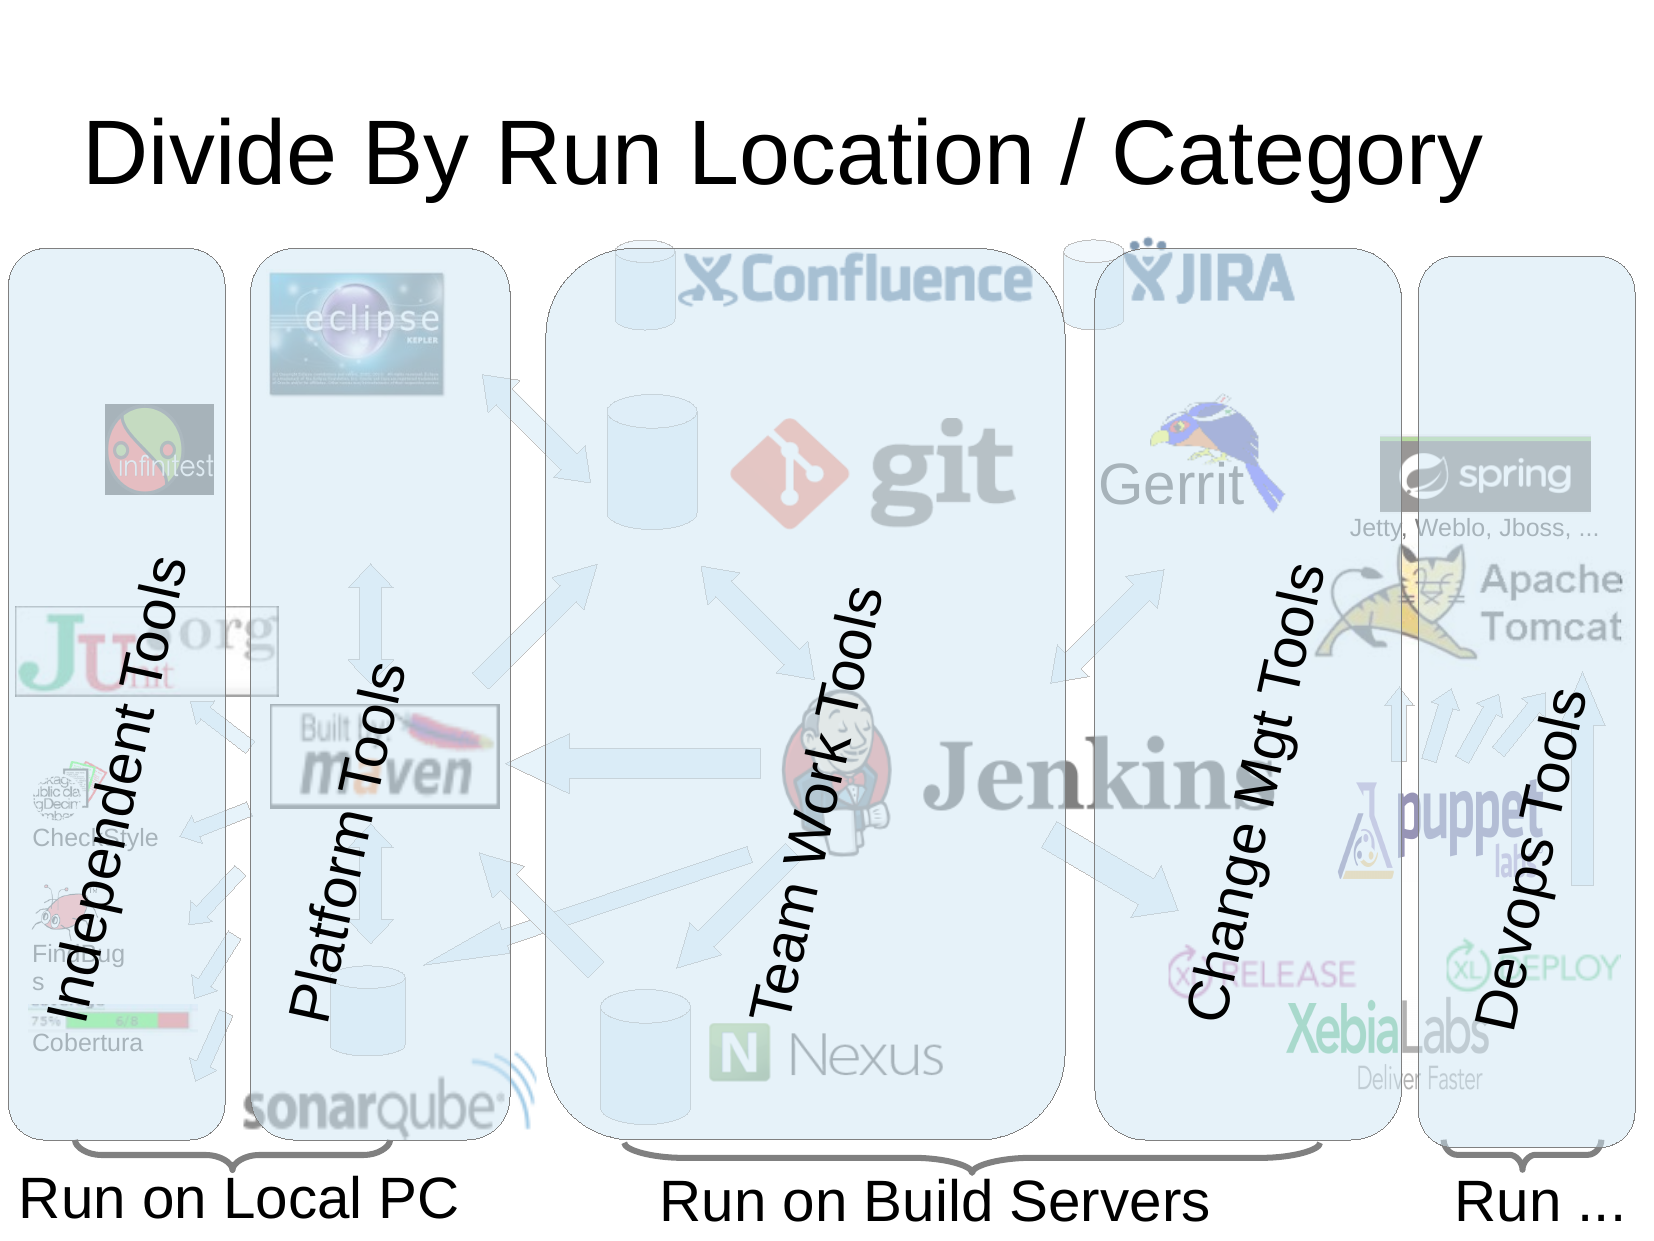

# Divide By Run Location / Category
Gerrit
Jetty, Weblo, Jboss, ...
Platform Tools
Independent Tools
Team Work Tools
Change Mgt Tools
Devops Tools
CheckStyle
FindBugs
Cobertura
Run on Local PC
Run on Build Servers
Run ...